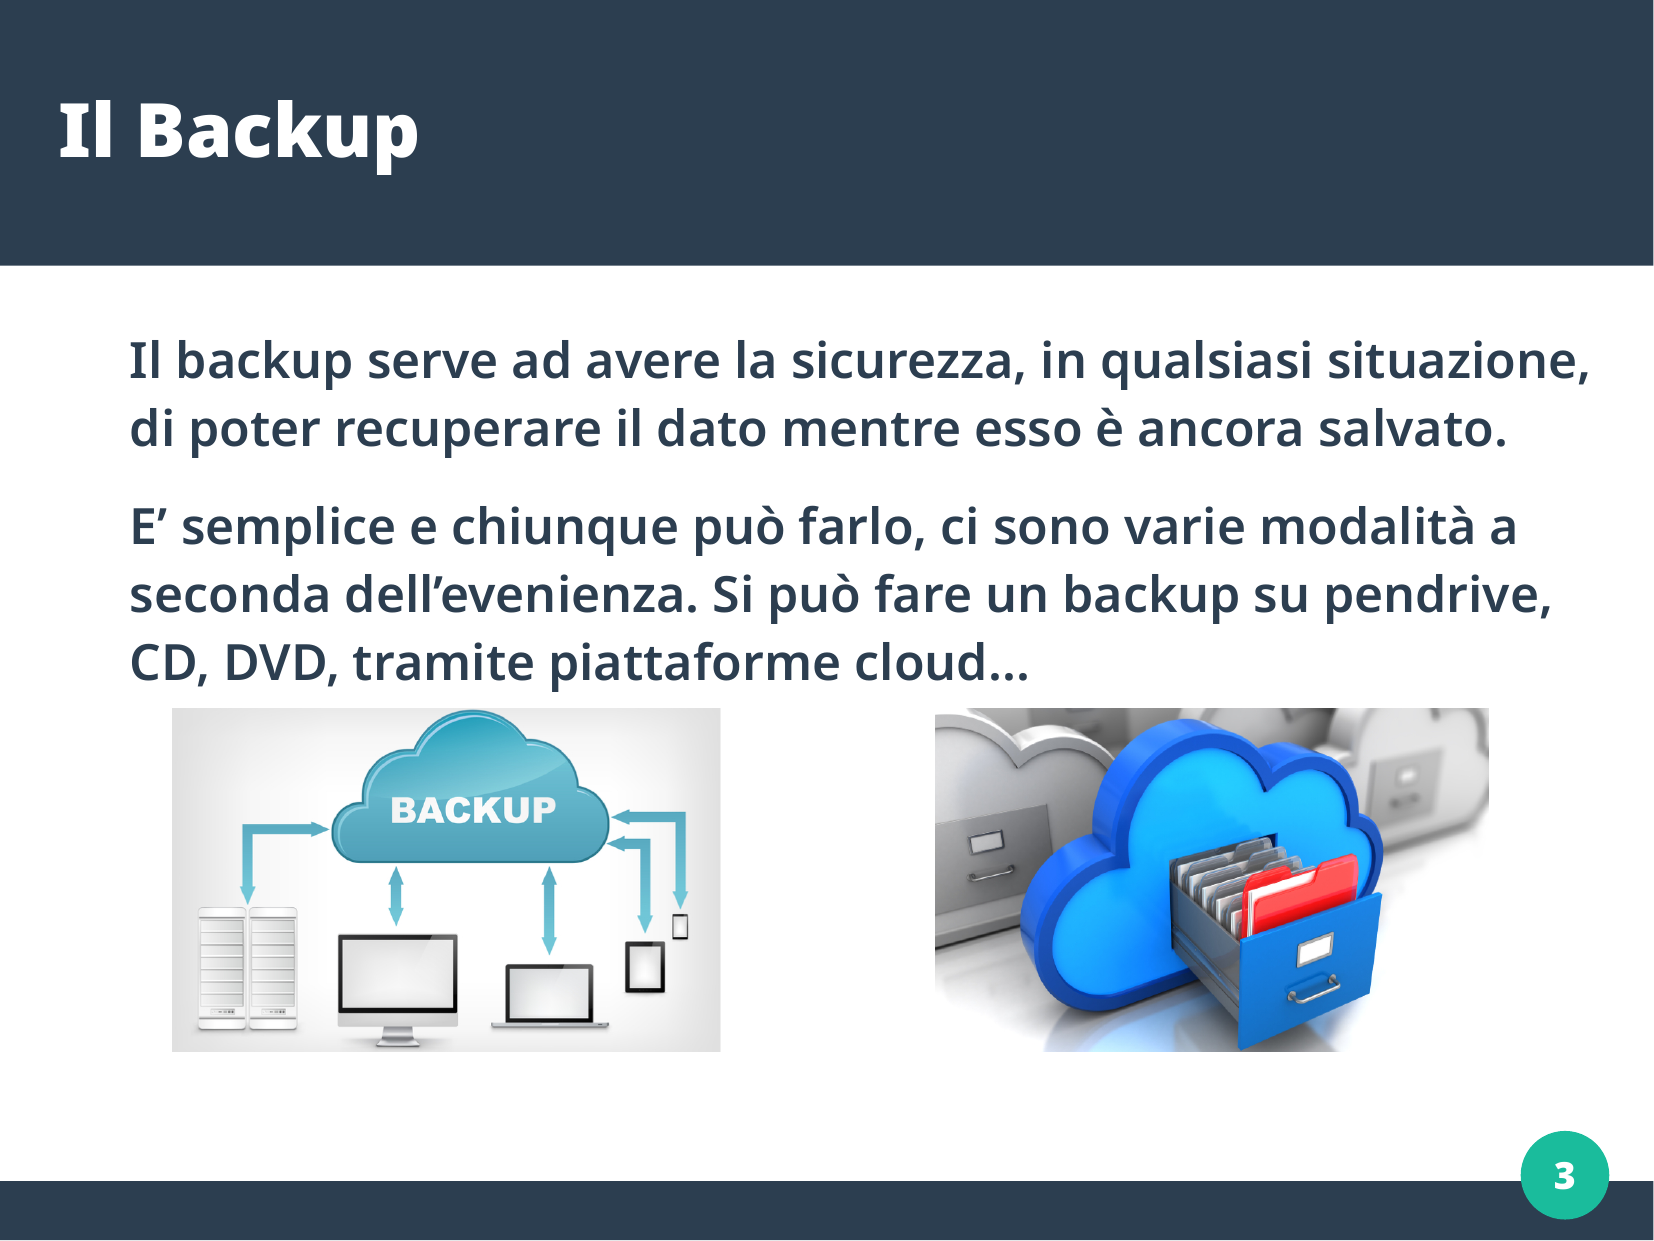

# Il Backup
Il backup serve ad avere la sicurezza, in qualsiasi situazione, di poter recuperare il dato mentre esso è ancora salvato.
E’ semplice e chiunque può farlo, ci sono varie modalità a seconda dell’evenienza. Si può fare un backup su pendrive, CD, DVD, tramite piattaforme cloud...
3